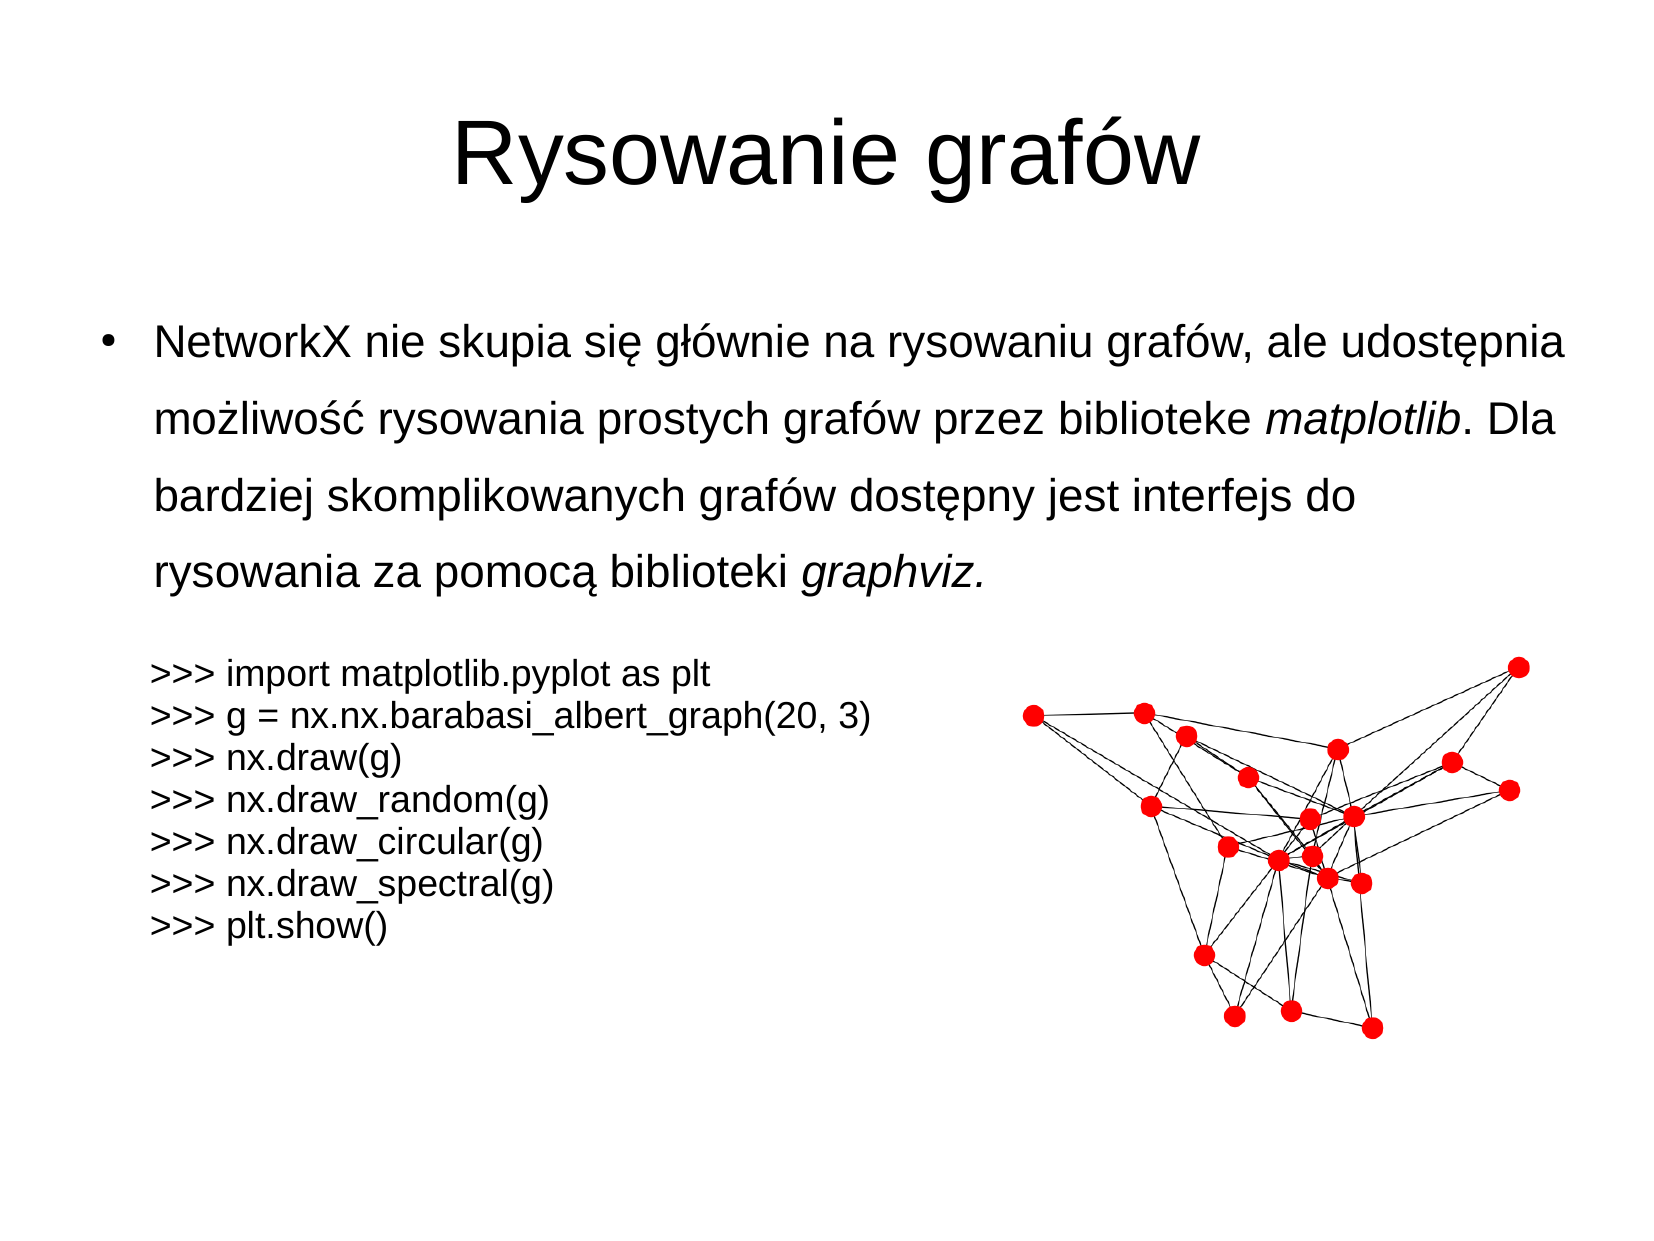

# Rysowanie grafów
NetworkX nie skupia się głównie na rysowaniu grafów, ale udostępnia możliwość rysowania prostych grafów przez biblioteke matplotlib. Dla bardziej skomplikowanych grafów dostępny jest interfejs do rysowania za pomocą biblioteki graphviz.
>>> import matplotlib.pyplot as plt
>>> g = nx.nx.barabasi_albert_graph(20, 3)
>>> nx.draw(g)
>>> nx.draw_random(g)
>>> nx.draw_circular(g)
>>> nx.draw_spectral(g)
>>> plt.show()